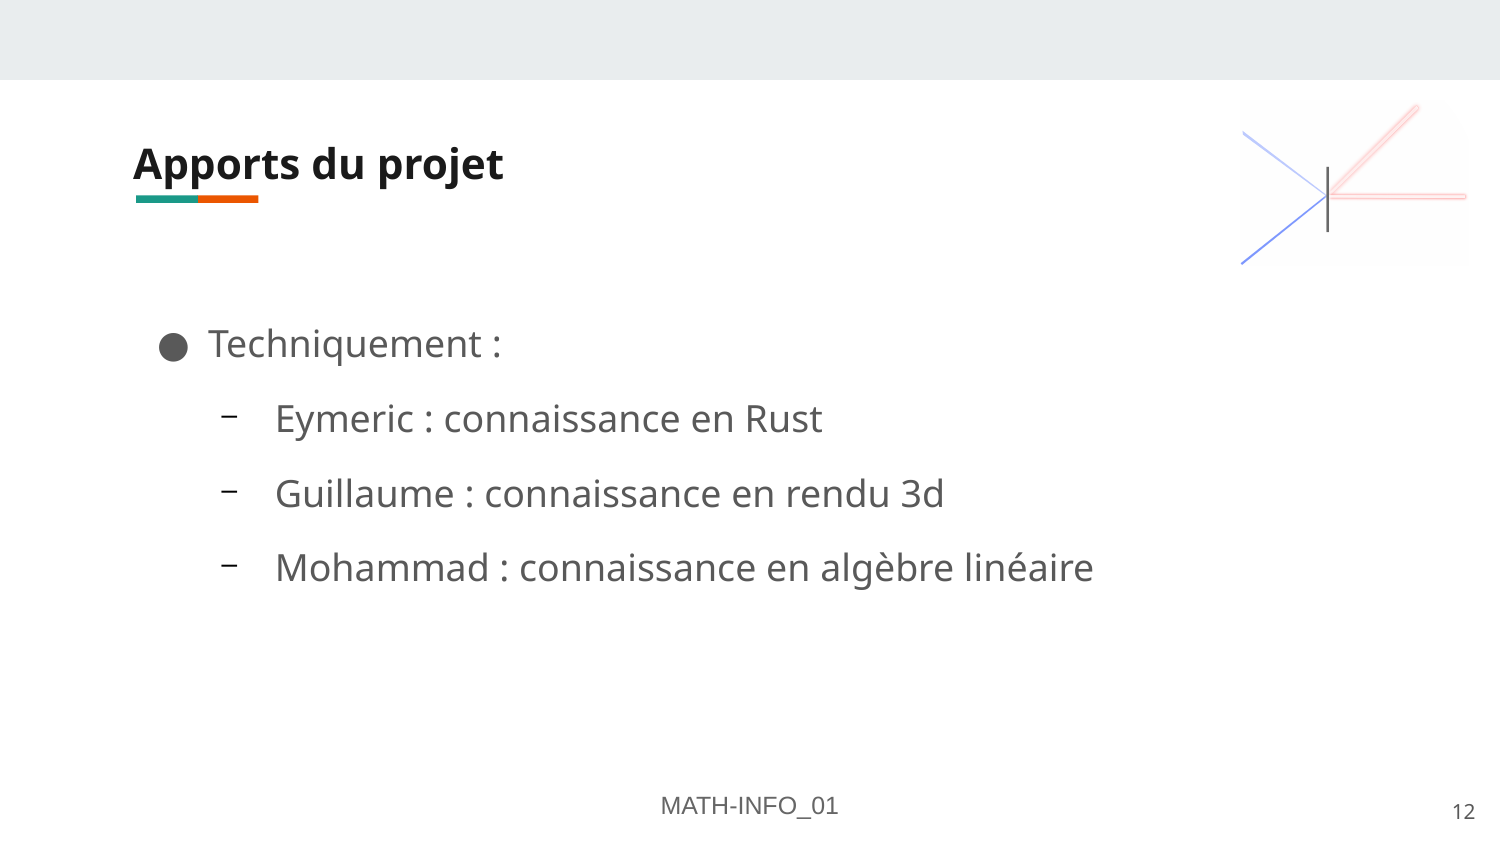

# Apports du projet
Techniquement :
Eymeric : connaissance en Rust
Guillaume : connaissance en rendu 3d
Mohammad : connaissance en algèbre linéaire
12
MATH-INFO_01